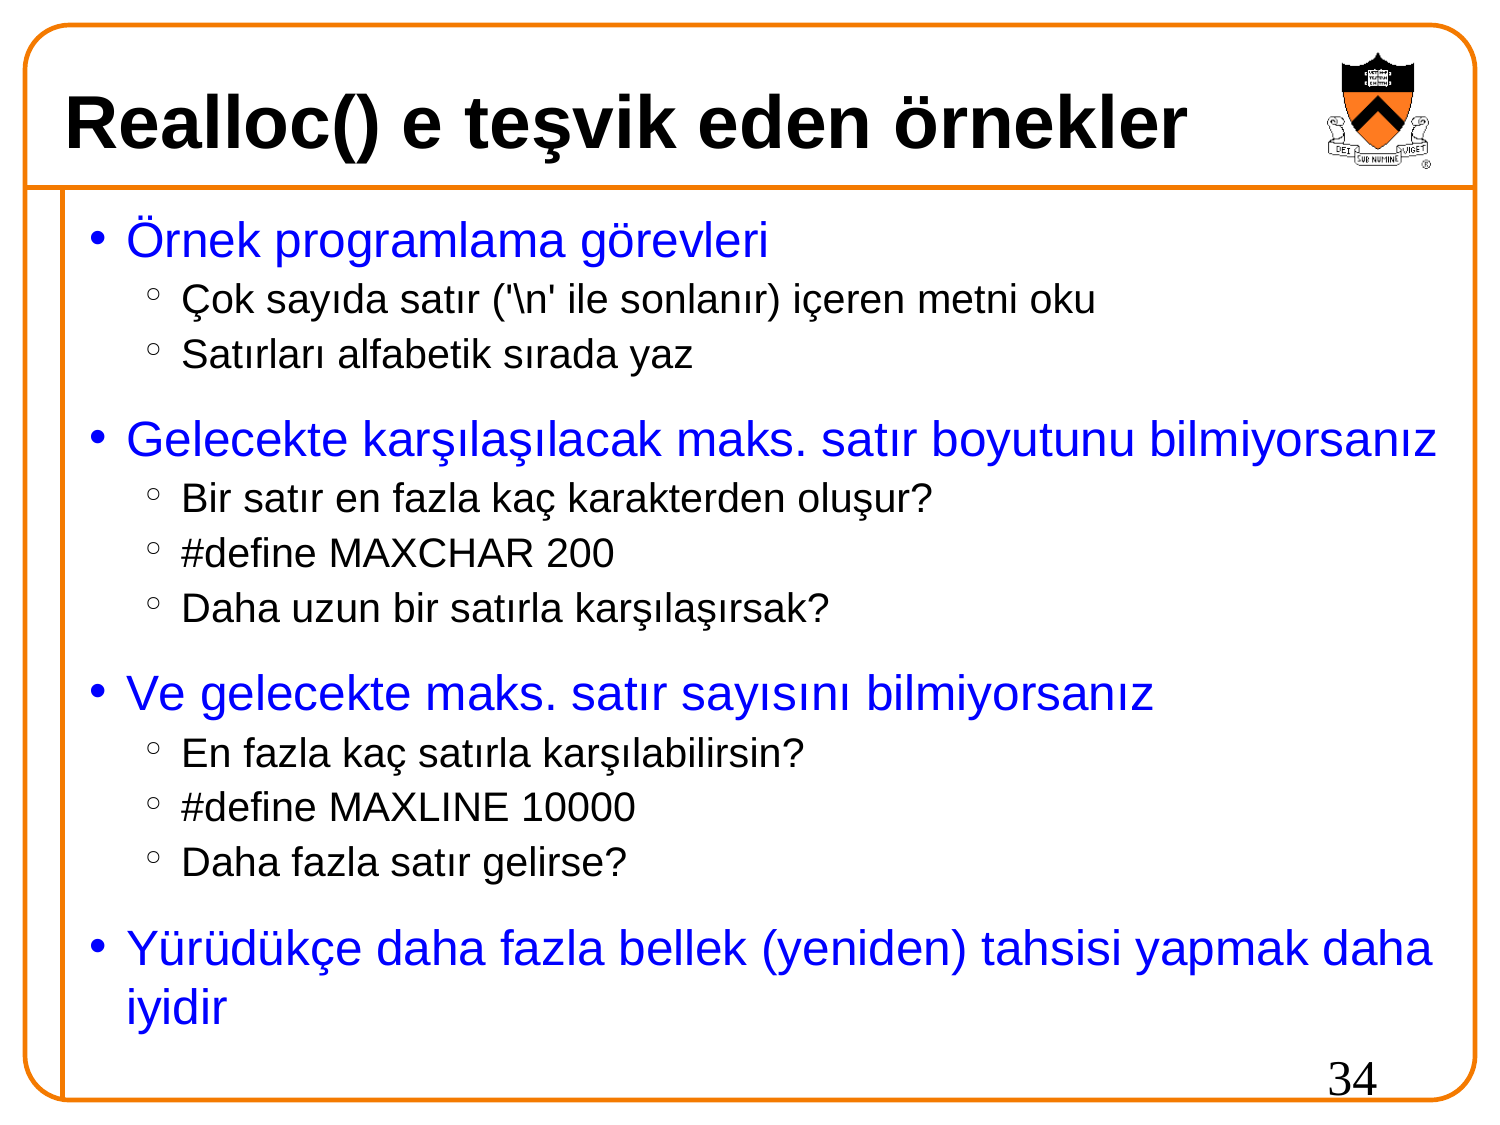

# Realloc() e teşvik eden örnekler
Örnek programlama görevleri
Çok sayıda satır ('\n' ile sonlanır) içeren metni oku
Satırları alfabetik sırada yaz
Gelecekte karşılaşılacak maks. satır boyutunu bilmiyorsanız
Bir satır en fazla kaç karakterden oluşur?
#define MAXCHAR 200
Daha uzun bir satırla karşılaşırsak?
Ve gelecekte maks. satır sayısını bilmiyorsanız
En fazla kaç satırla karşılabilirsin?
#define MAXLINE 10000
Daha fazla satır gelirse?
Yürüdükçe daha fazla bellek (yeniden) tahsisi yapmak daha iyidir
34